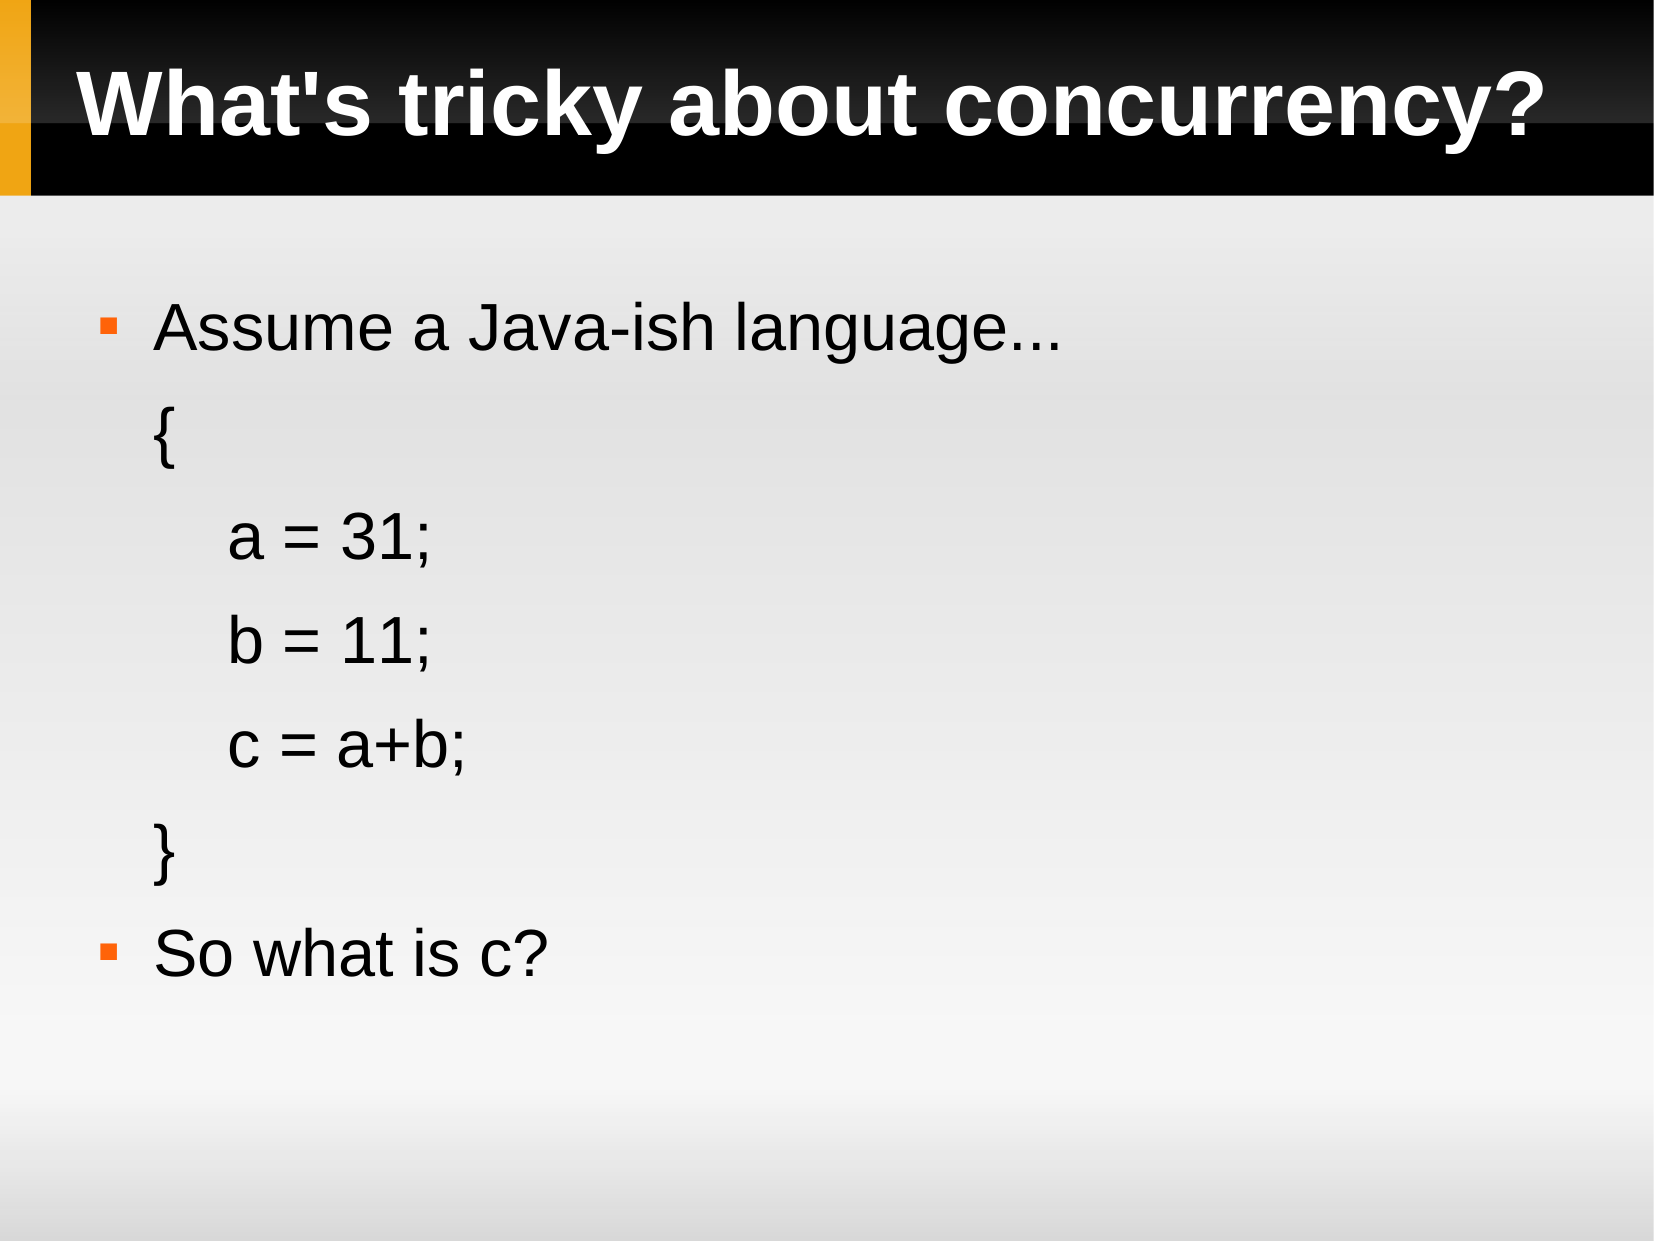

# What's tricky about concurrency?
Assume a Java-ish language...
{
 a = 31;
 b = 11;
 c = a+b;
}
So what is c?